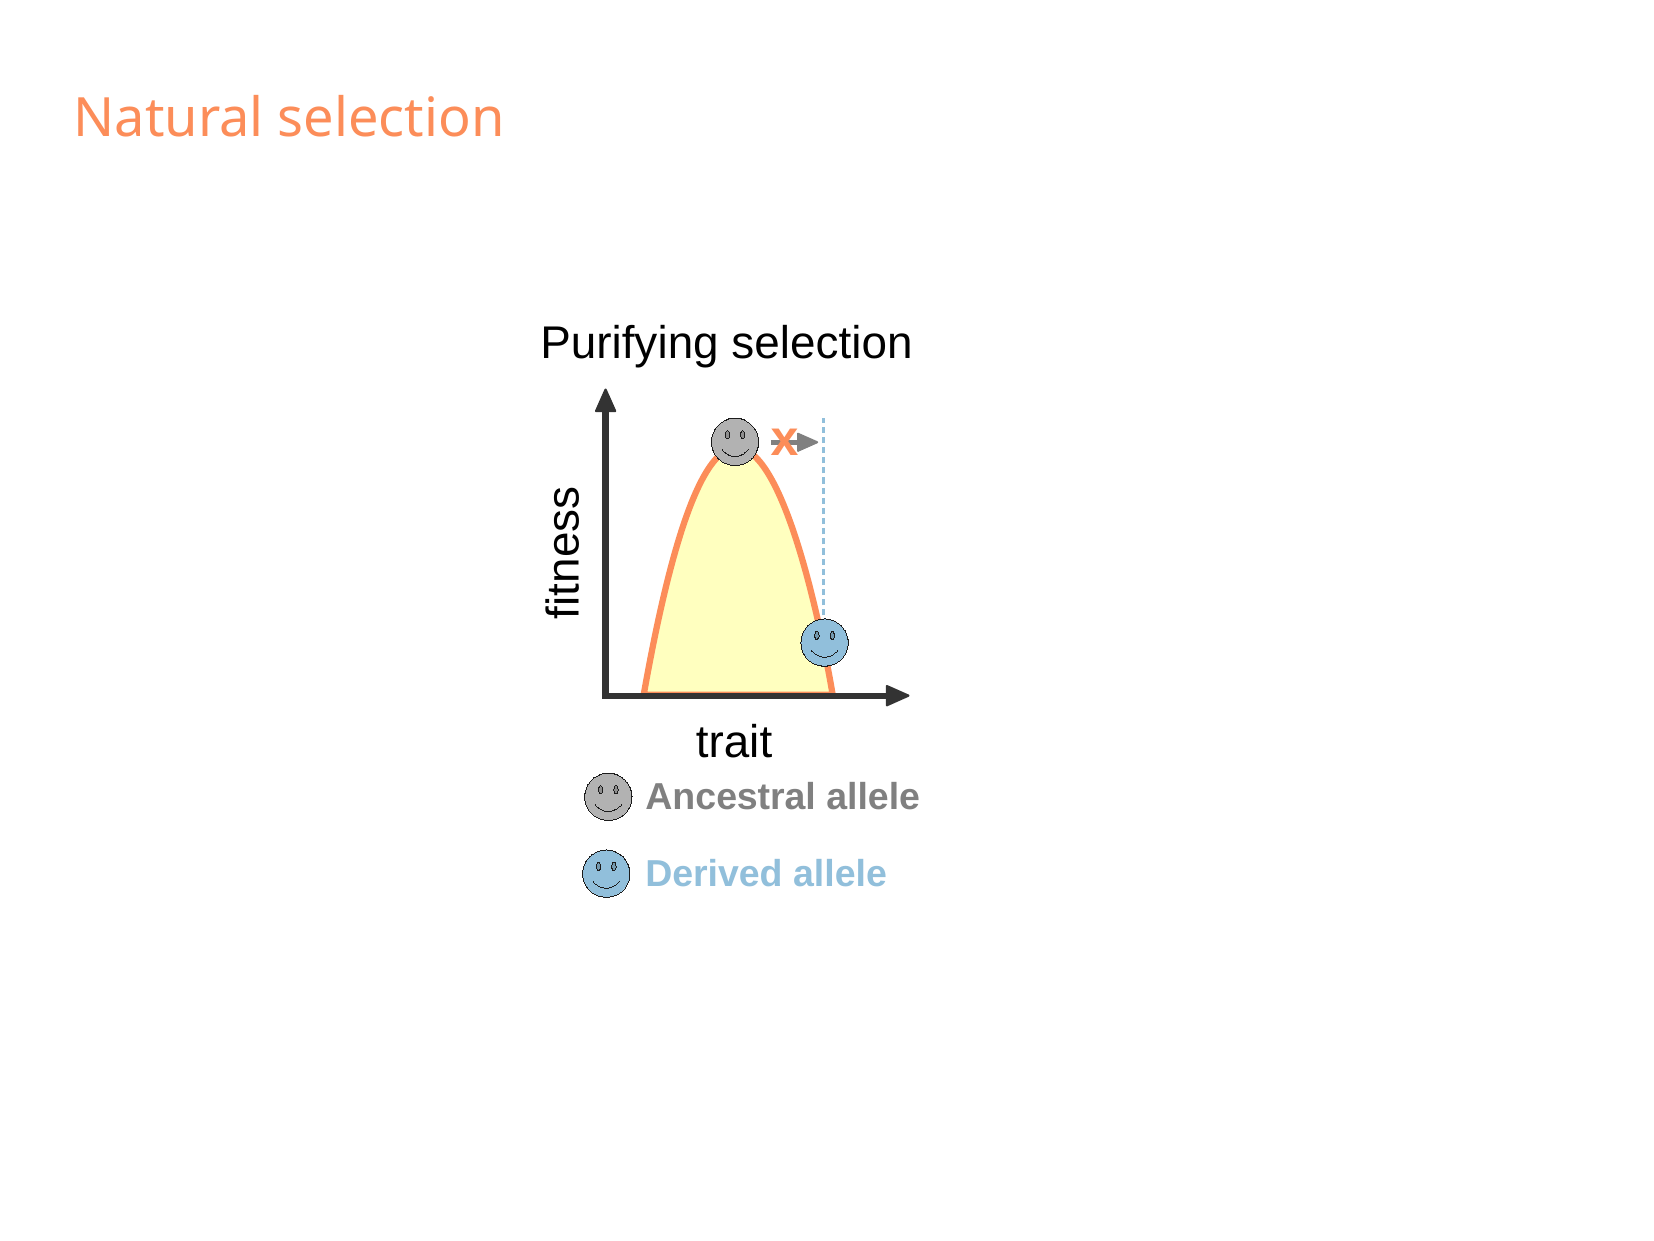

Natural selection
Purifying selection
x
fitness
trait
Ancestral allele
Derived allele